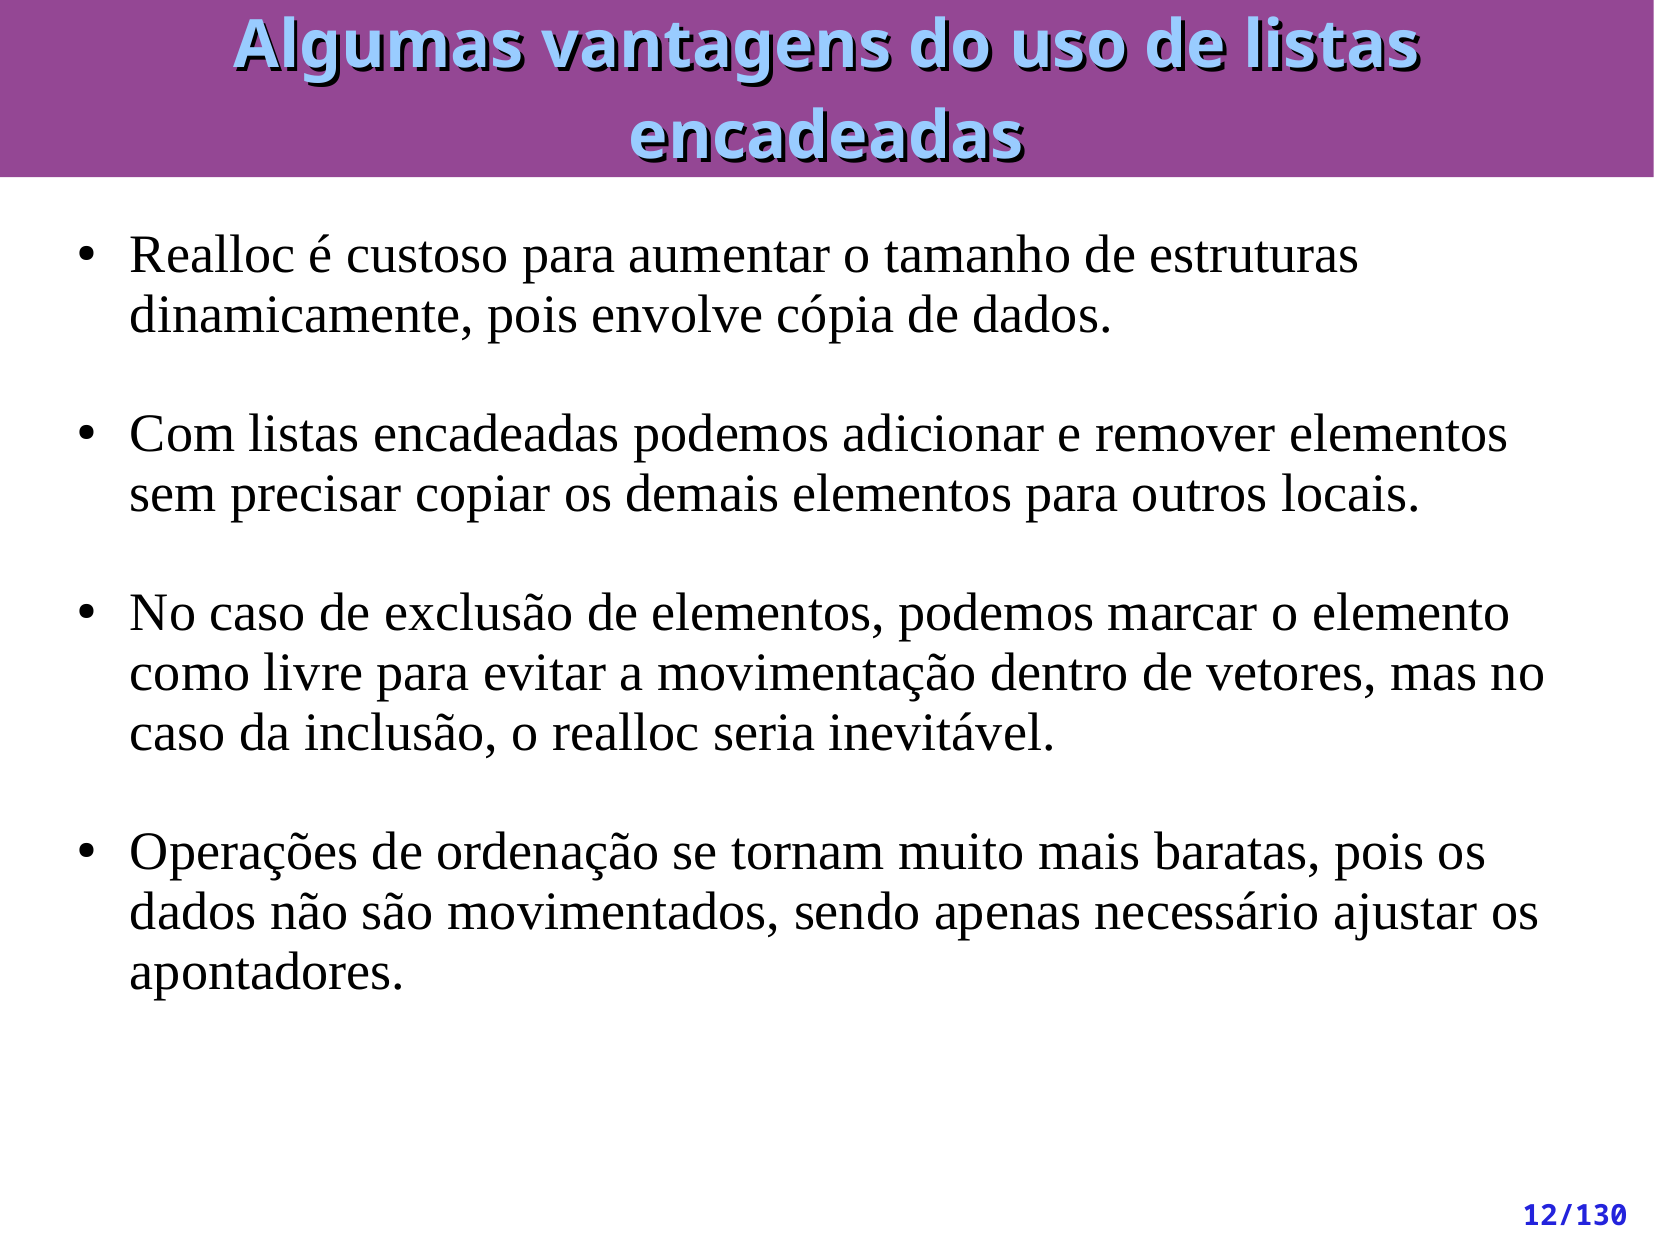

# Algumas vantagens do uso de listas encadeadas
Realloc é custoso para aumentar o tamanho de estruturas dinamicamente, pois envolve cópia de dados.
Com listas encadeadas podemos adicionar e remover elementos sem precisar copiar os demais elementos para outros locais.
No caso de exclusão de elementos, podemos marcar o elemento como livre para evitar a movimentação dentro de vetores, mas no caso da inclusão, o realloc seria inevitável.
Operações de ordenação se tornam muito mais baratas, pois os dados não são movimentados, sendo apenas necessário ajustar os apontadores.
12